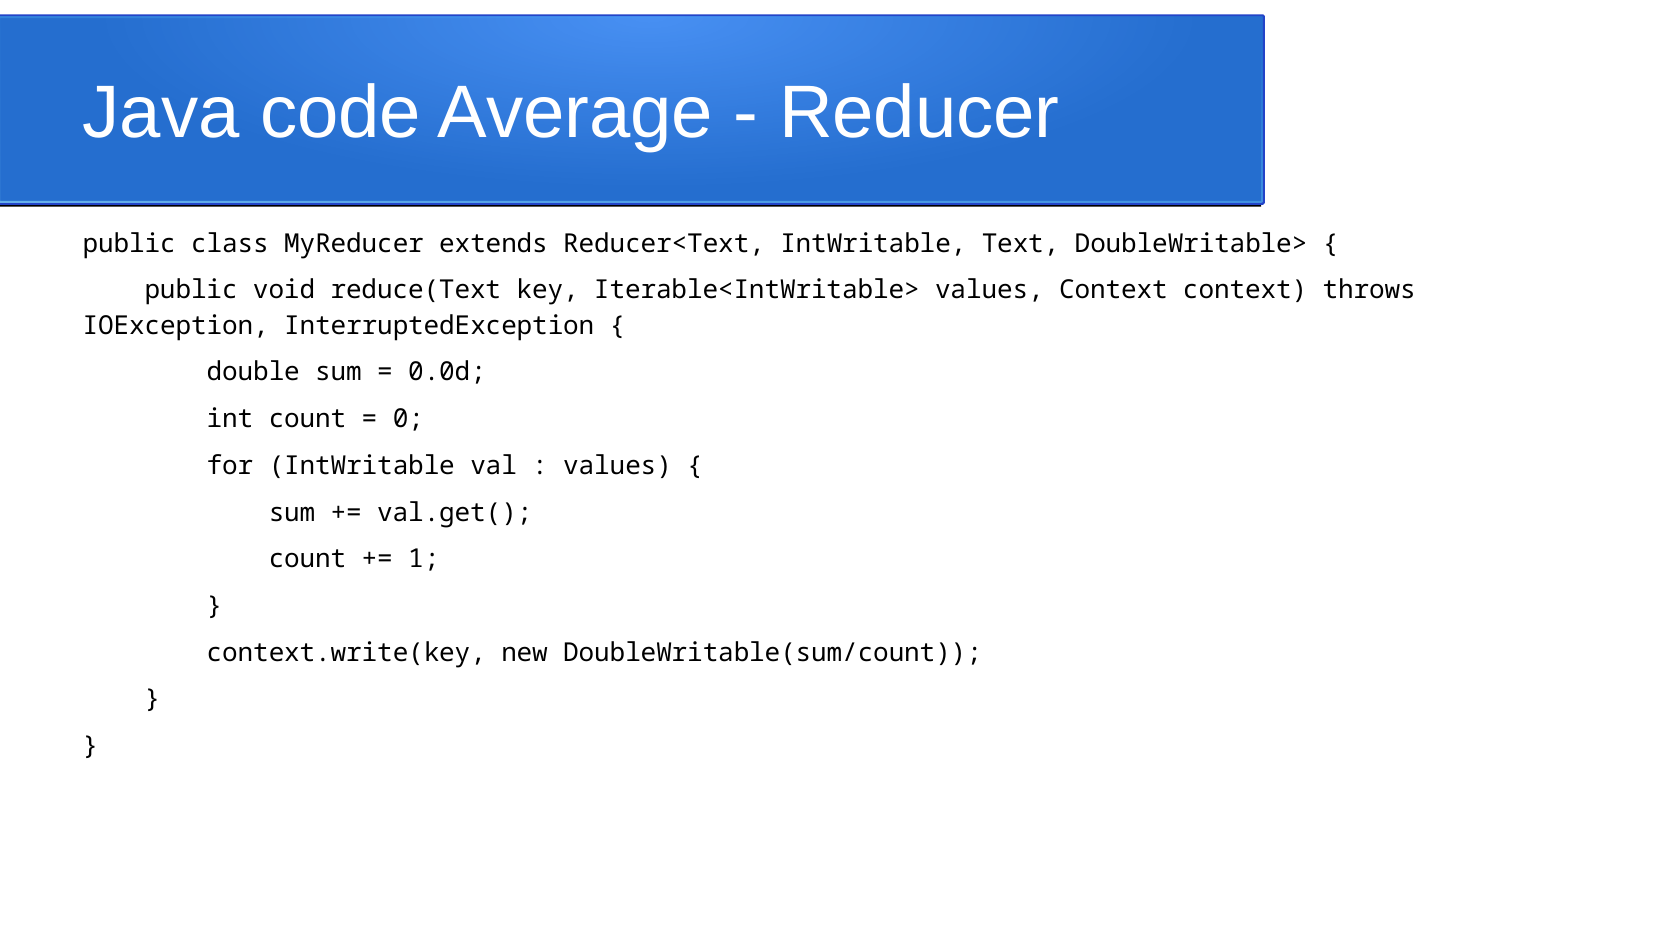

# Java code Average - Reducer
public class MyReducer extends Reducer<Text, IntWritable, Text, DoubleWritable> {
 public void reduce(Text key, Iterable<IntWritable> values, Context context) throws IOException, InterruptedException {
 double sum = 0.0d;
 int count = 0;
 for (IntWritable val : values) {
 sum += val.get();
 count += 1;
 }
 context.write(key, new DoubleWritable(sum/count));
 }
}